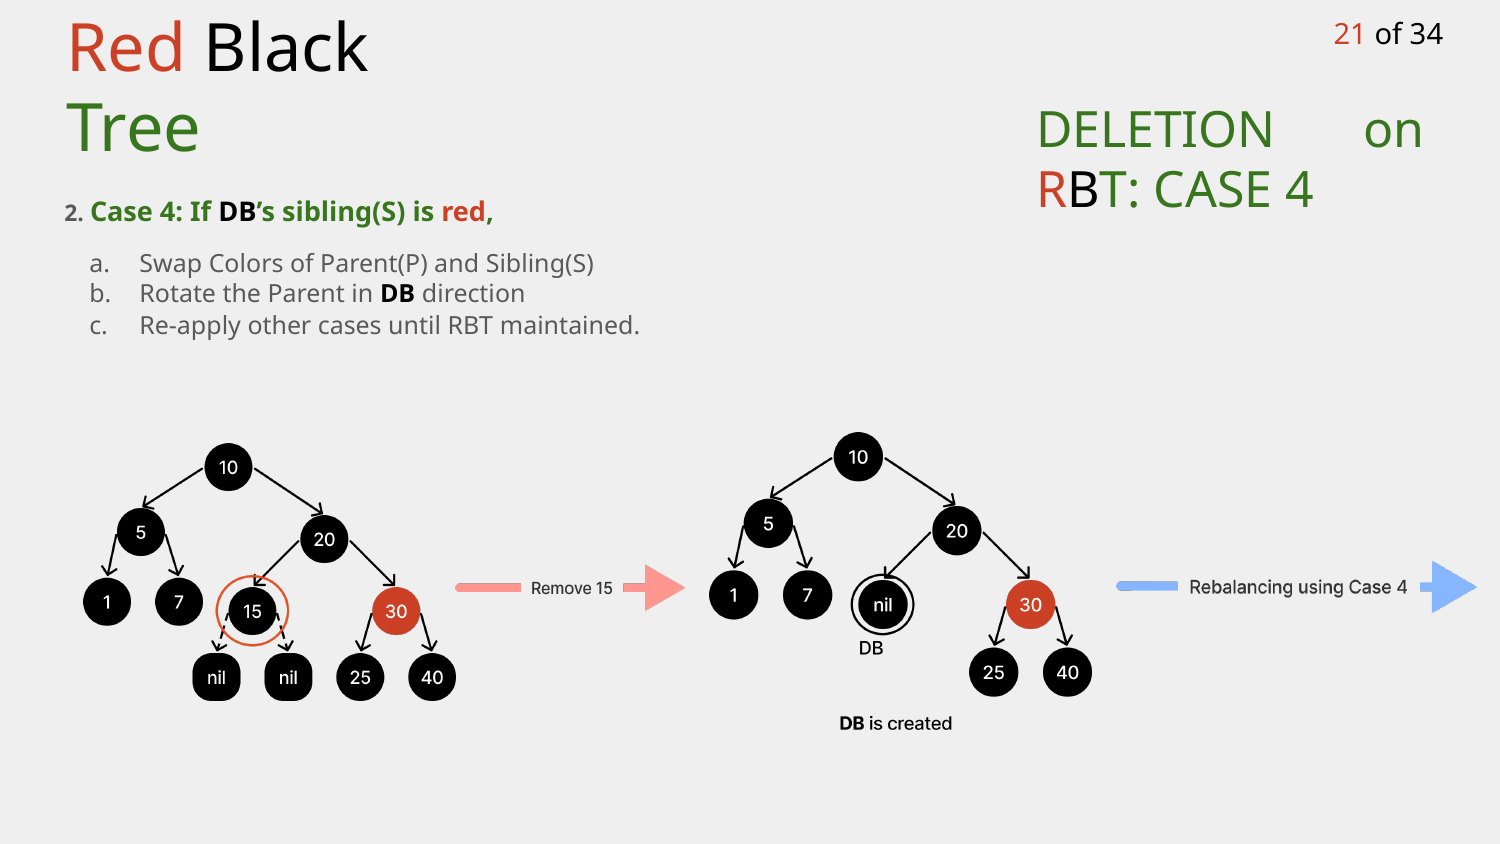

21 of 34
DELETION on RBT: CASE 4
# Red Black Tree
2. Case 4: If DB’s sibling(S) is red,
Swap Colors of Parent(P) and Sibling(S)
Rotate the Parent in DB direction
Re-apply other cases until RBT maintained.